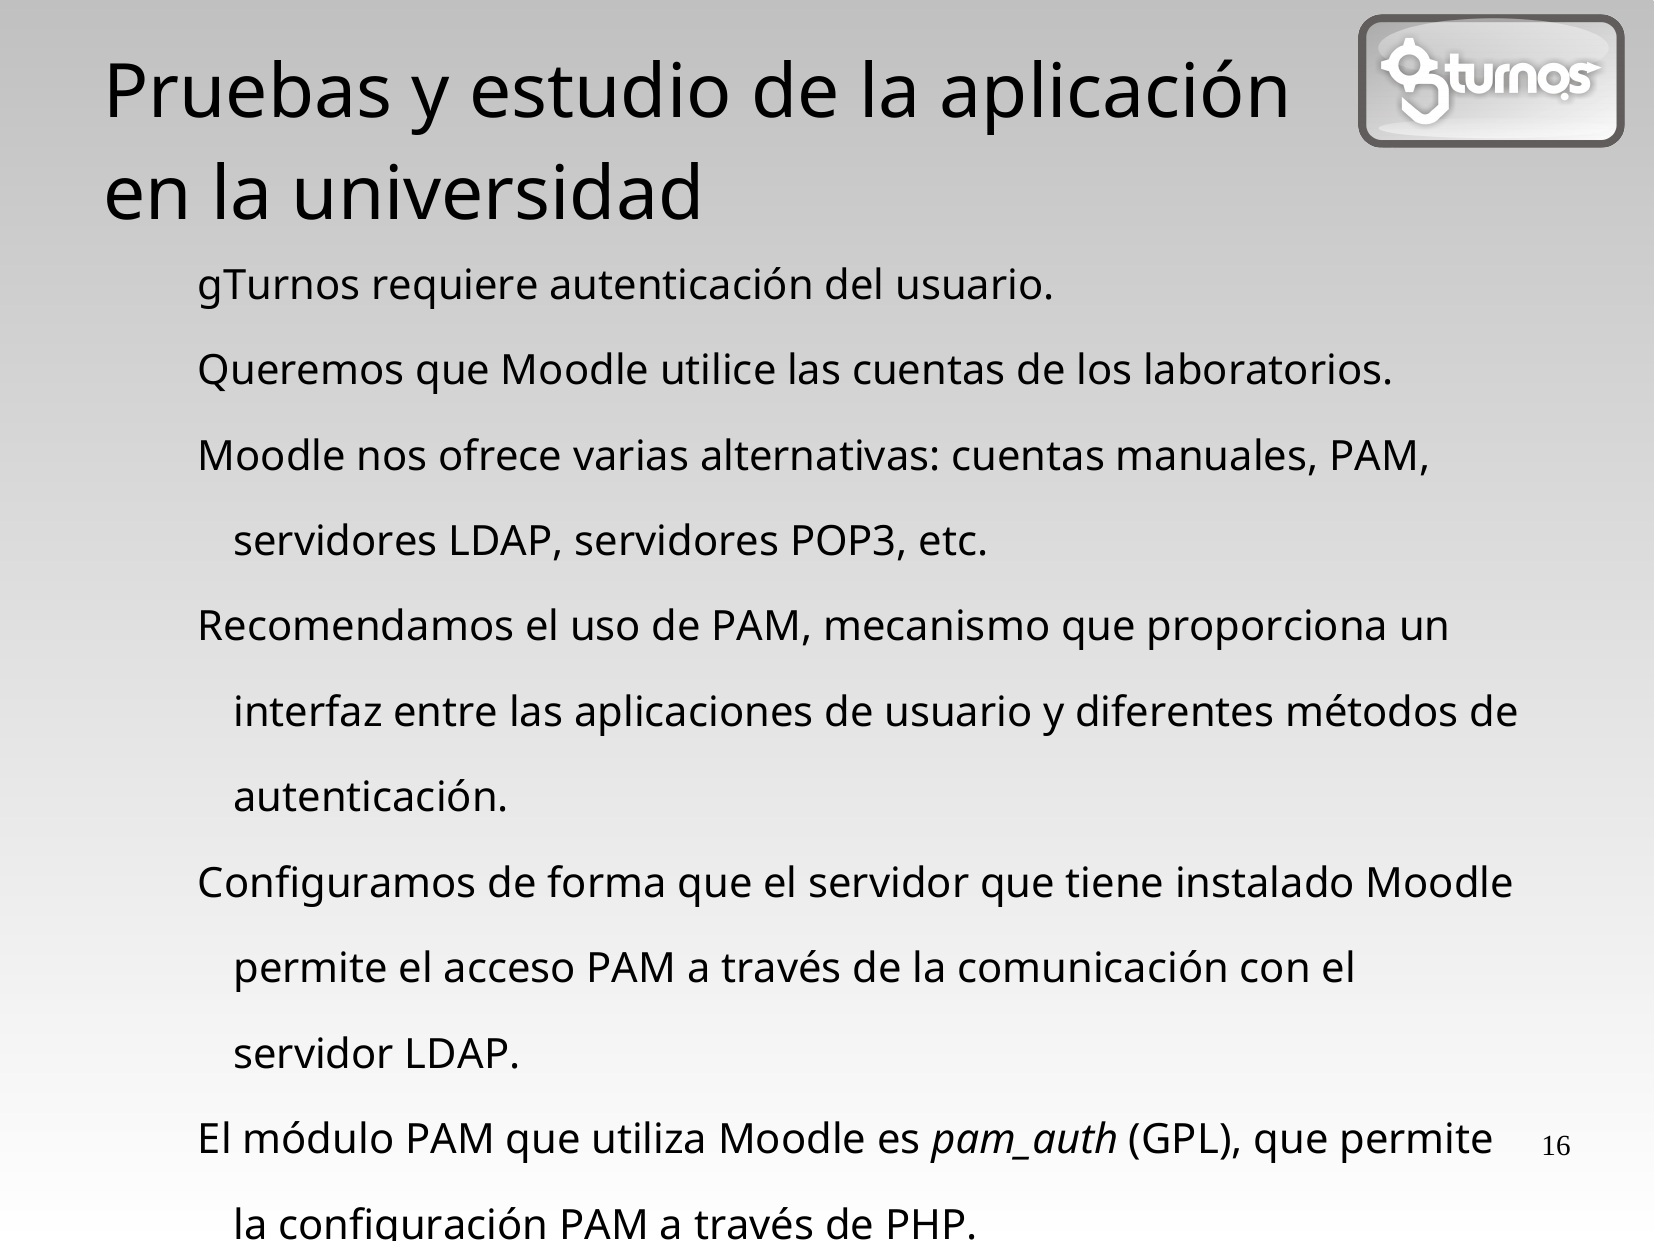

Pruebas y estudio de la aplicación
en la universidad
gTurnos requiere autenticación del usuario.
Queremos que Moodle utilice las cuentas de los laboratorios.
Moodle nos ofrece varias alternativas: cuentas manuales, PAM, servidores LDAP, servidores POP3, etc.
Recomendamos el uso de PAM, mecanismo que proporciona un interfaz entre las aplicaciones de usuario y diferentes métodos de autenticación.
Configuramos de forma que el servidor que tiene instalado Moodle permite el acceso PAM a través de la comunicación con el servidor LDAP.
El módulo PAM que utiliza Moodle es pam_auth (GPL), que permite la configuración PAM a través de PHP.
Dicha configuración ha sido probada con éxito.
16